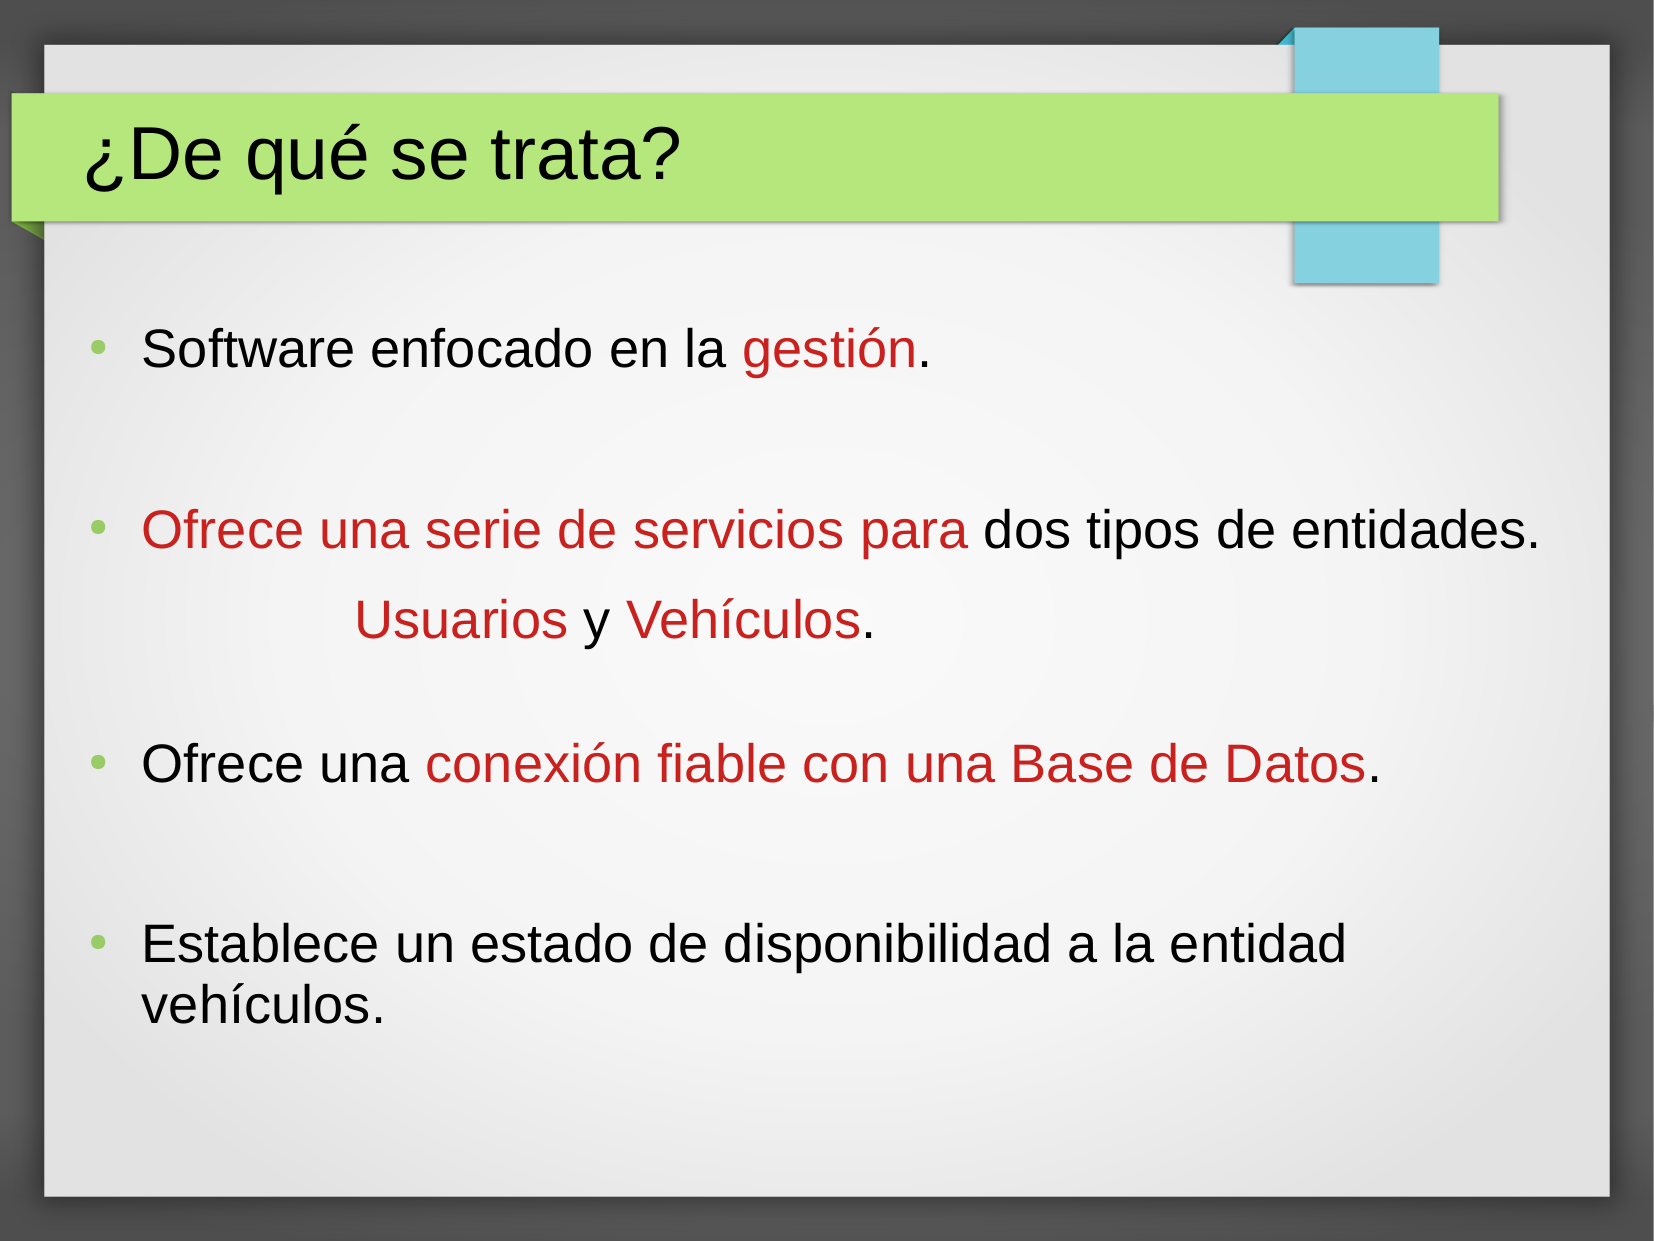

# ¿De qué se trata?
Software enfocado en la gestión.
Ofrece una serie de servicios para dos tipos de entidades.
Usuarios y Vehículos.
Ofrece una conexión fiable con una Base de Datos.
Establece un estado de disponibilidad a la entidad vehículos.